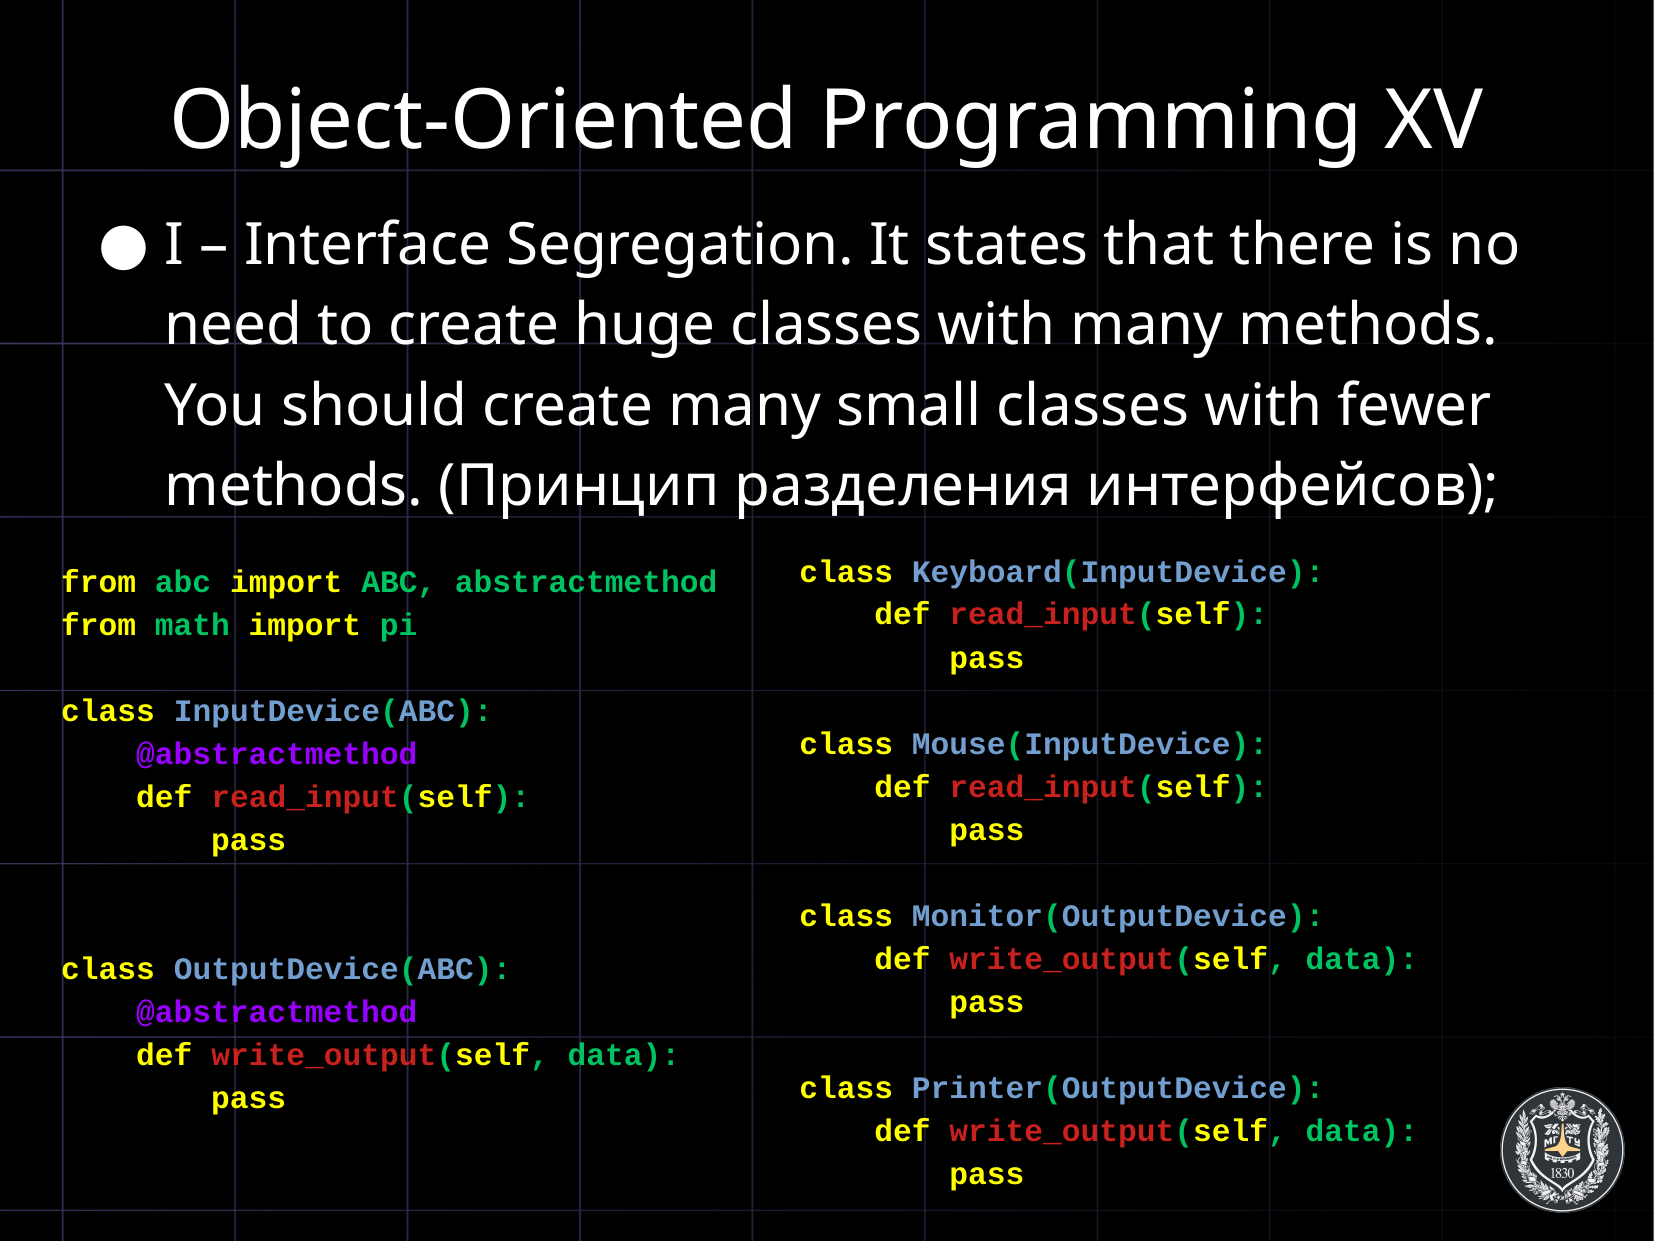

Object-Oriented Programming XV
I – Interface Segregation. It states that there is no need to create huge classes with many methods. You should create many small classes with fewer methods. (Принцип разделения интерфейсов);
class Keyboard(InputDevice):
 def read_input(self):
 pass
class Mouse(InputDevice):
 def read_input(self):
 pass
class Monitor(OutputDevice):
 def write_output(self, data):
 pass
class Printer(OutputDevice):
 def write_output(self, data):
 	pass
from abc import ABC, abstractmethod
from math import pi
class InputDevice(ABC):
 @abstractmethod
 def read_input(self):
 pass
class OutputDevice(ABC):
 @abstractmethod
 def write_output(self, data):
 pass